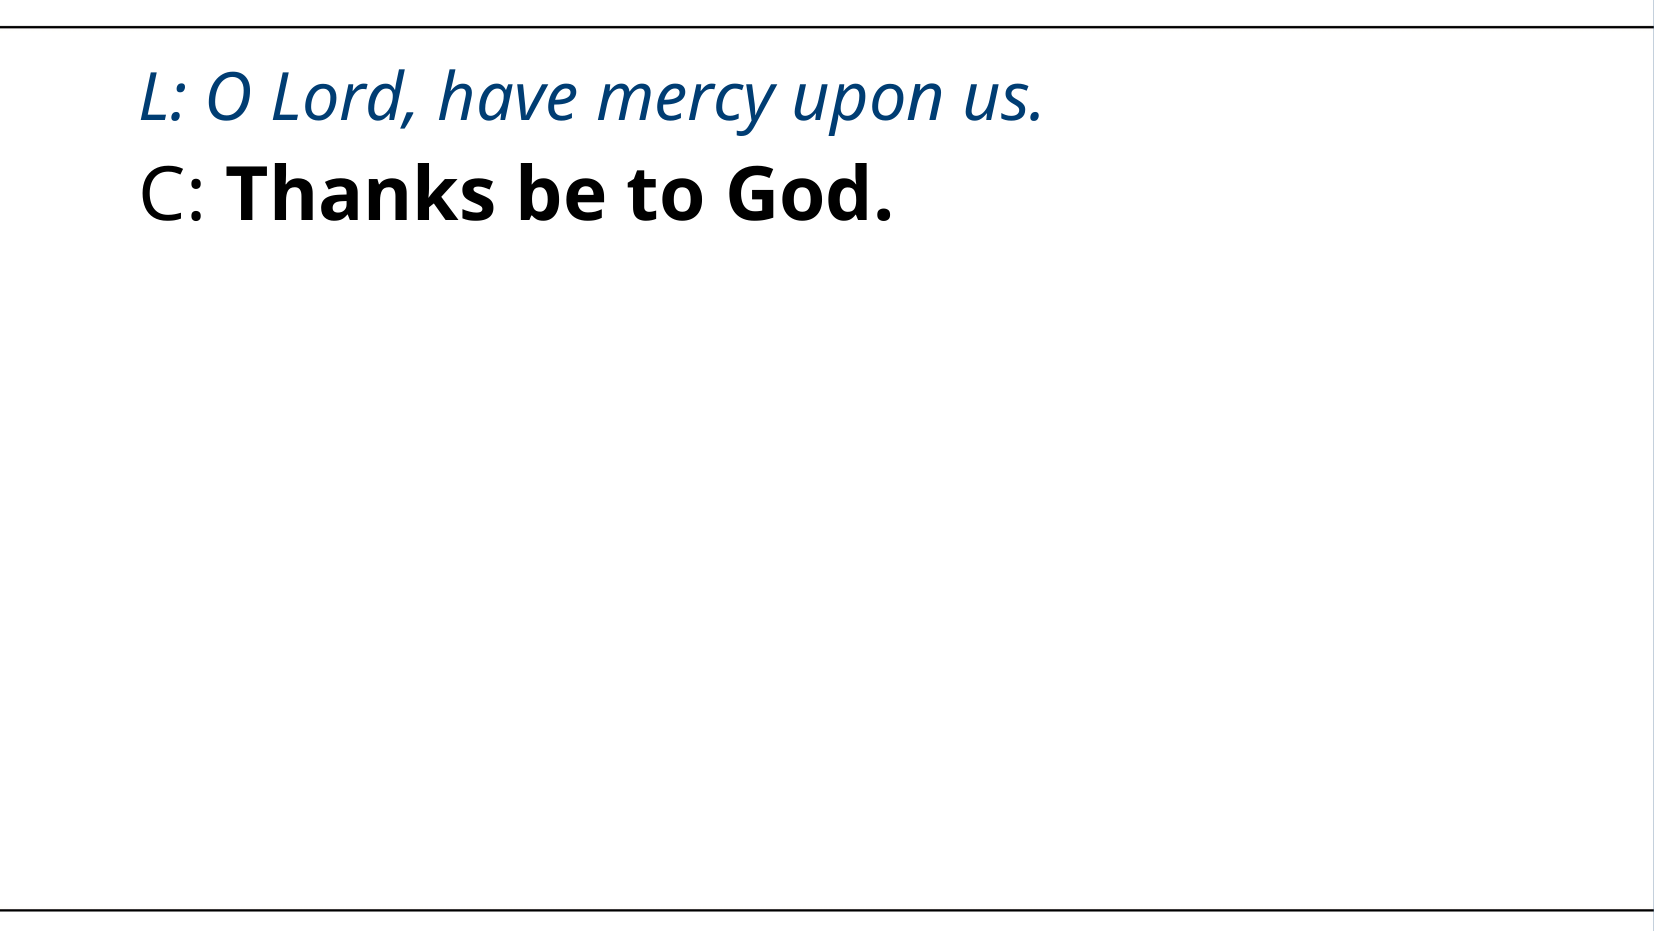

L: O Lord, have mercy upon us.
C: Thanks be to God.